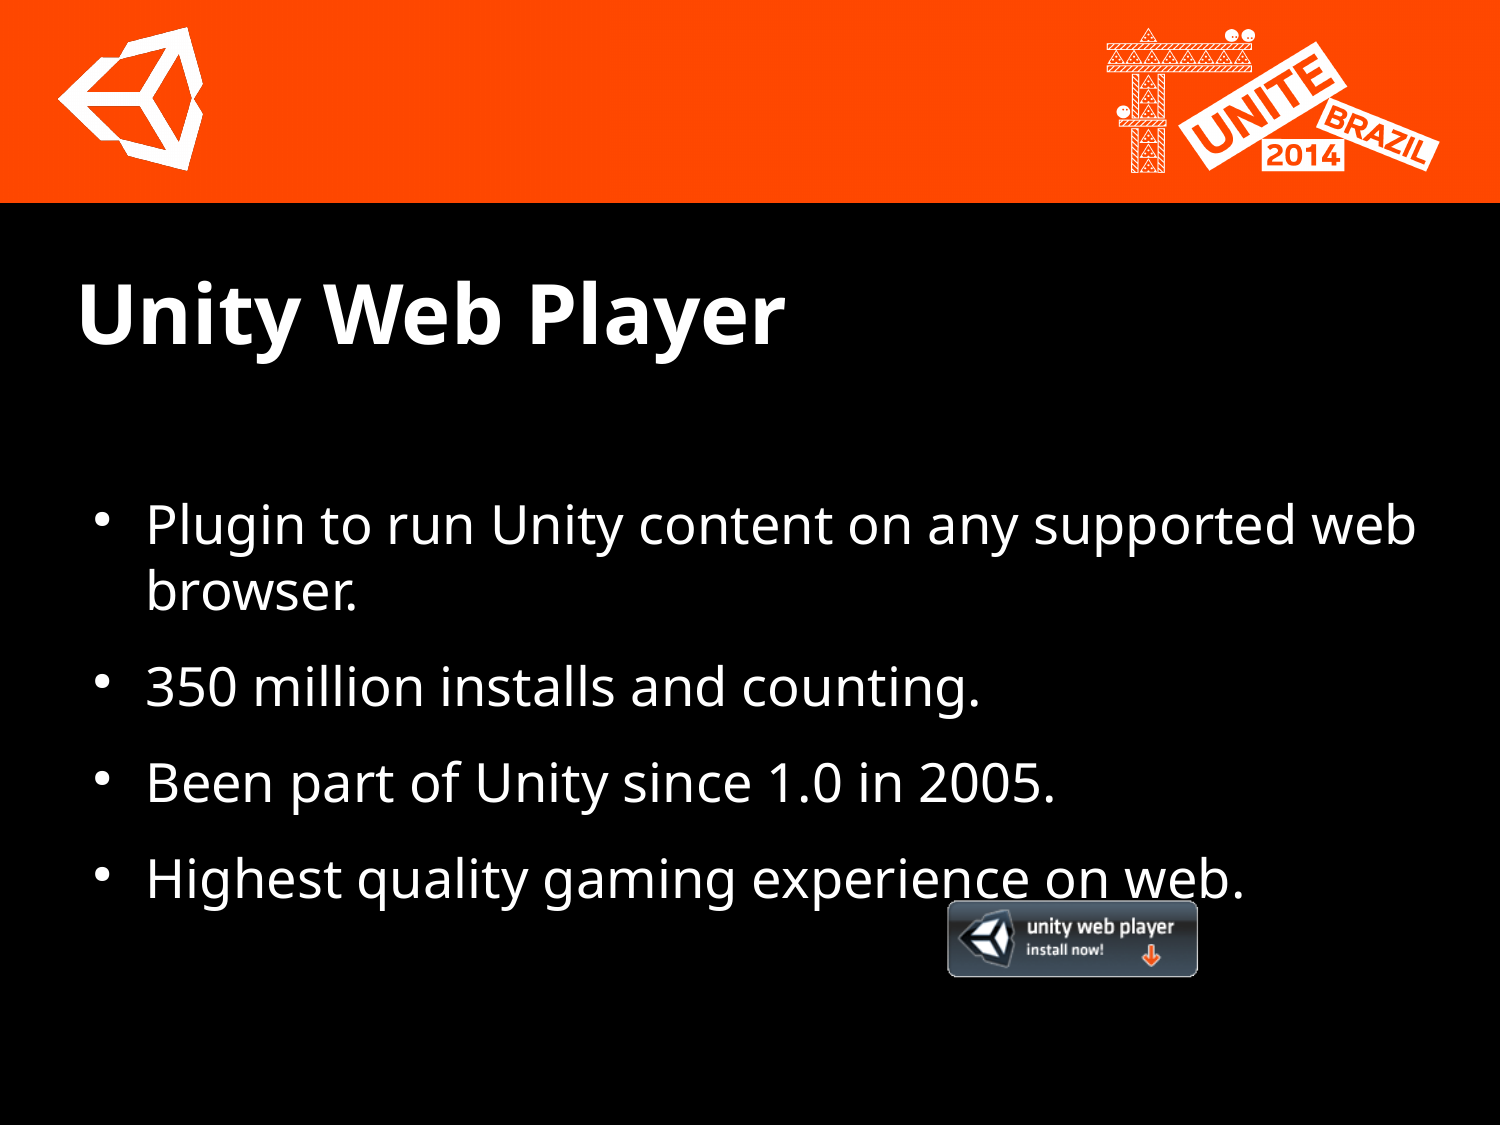

Unity Web Player
Plugin to run Unity content on any supported web browser.
350 million installs and counting.
Been part of Unity since 1.0 in 2005.
Highest quality gaming experience on web.
Webplayer stats: http://stats.unity3d.com/web/
#